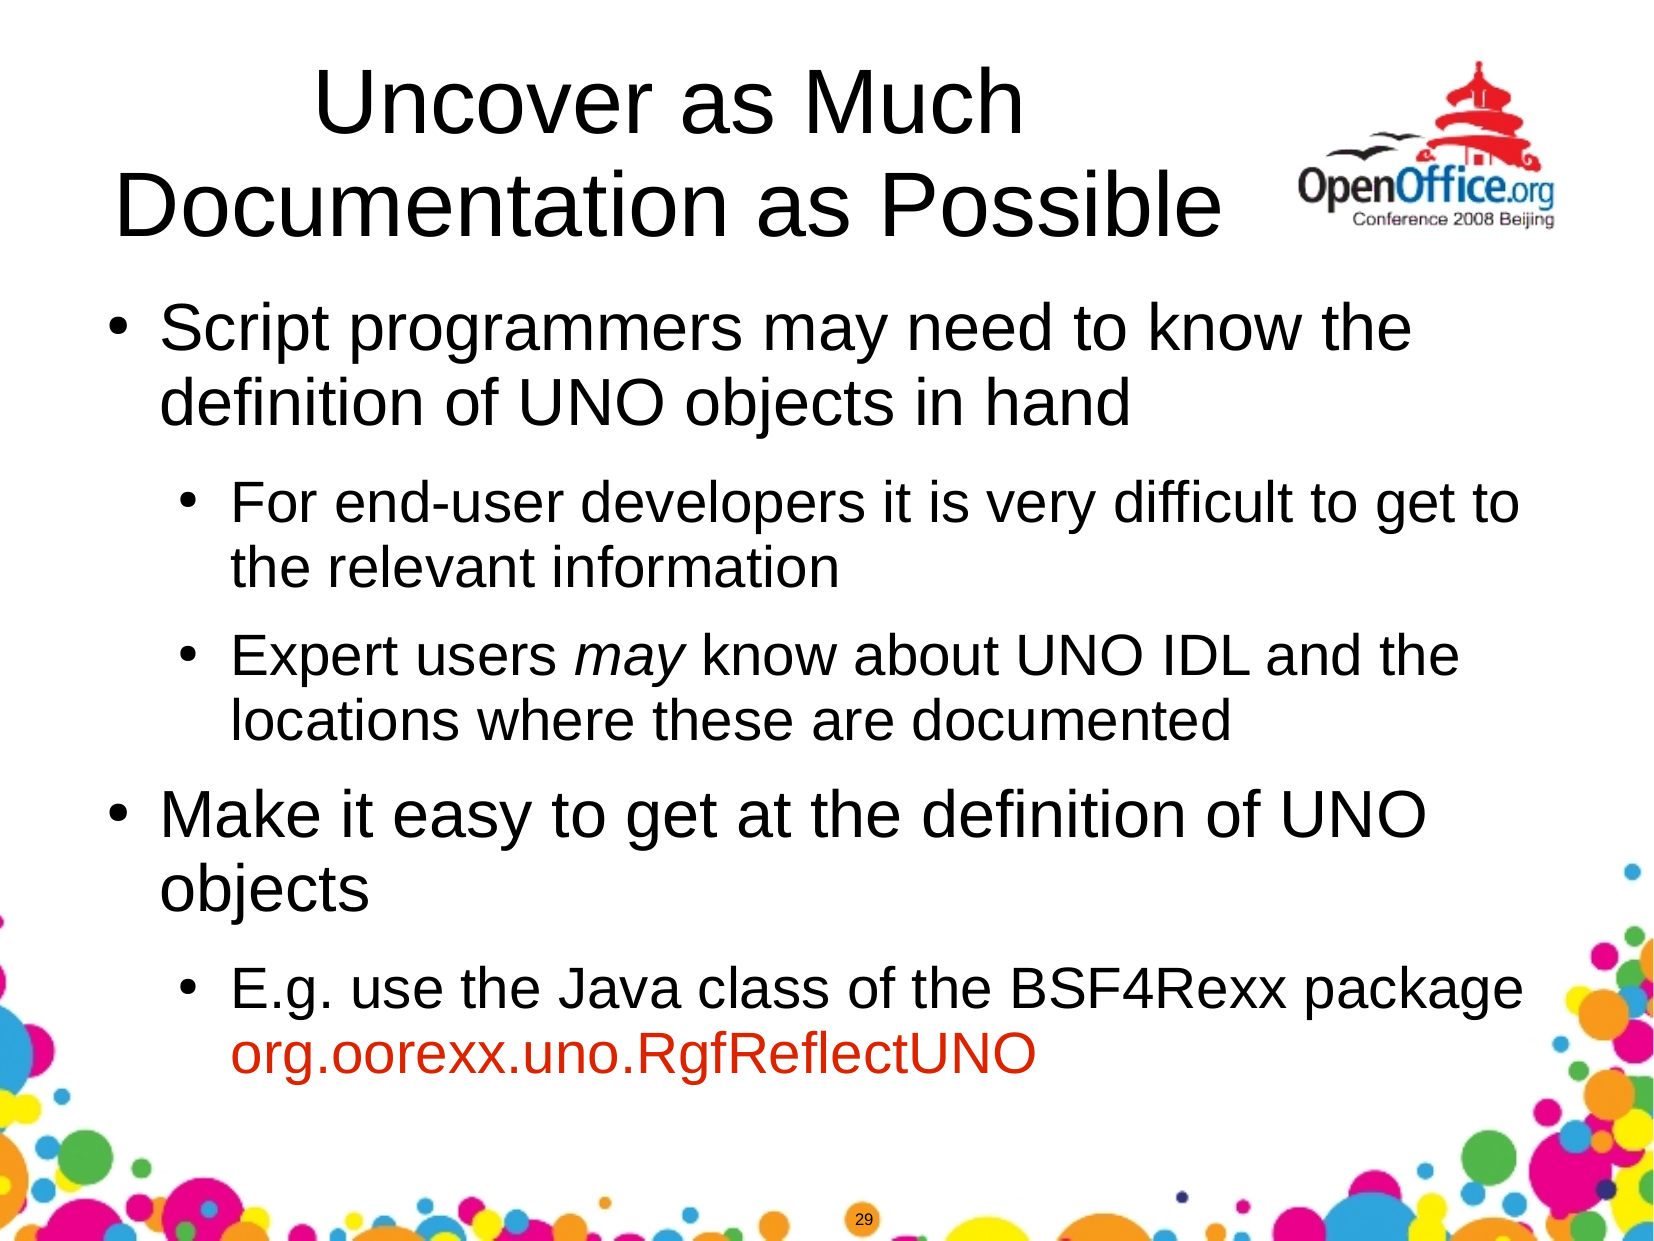

# Uncover as Much Documentation as Possible
Script programmers may need to know the definition of UNO objects in hand
For end-user developers it is very difficult to get to the relevant information
Expert users may know about UNO IDL and the locations where these are documented
Make it easy to get at the definition of UNO objects
E.g. use the Java class of the BSF4Rexx package org.oorexx.uno.RgfReflectUNO
29